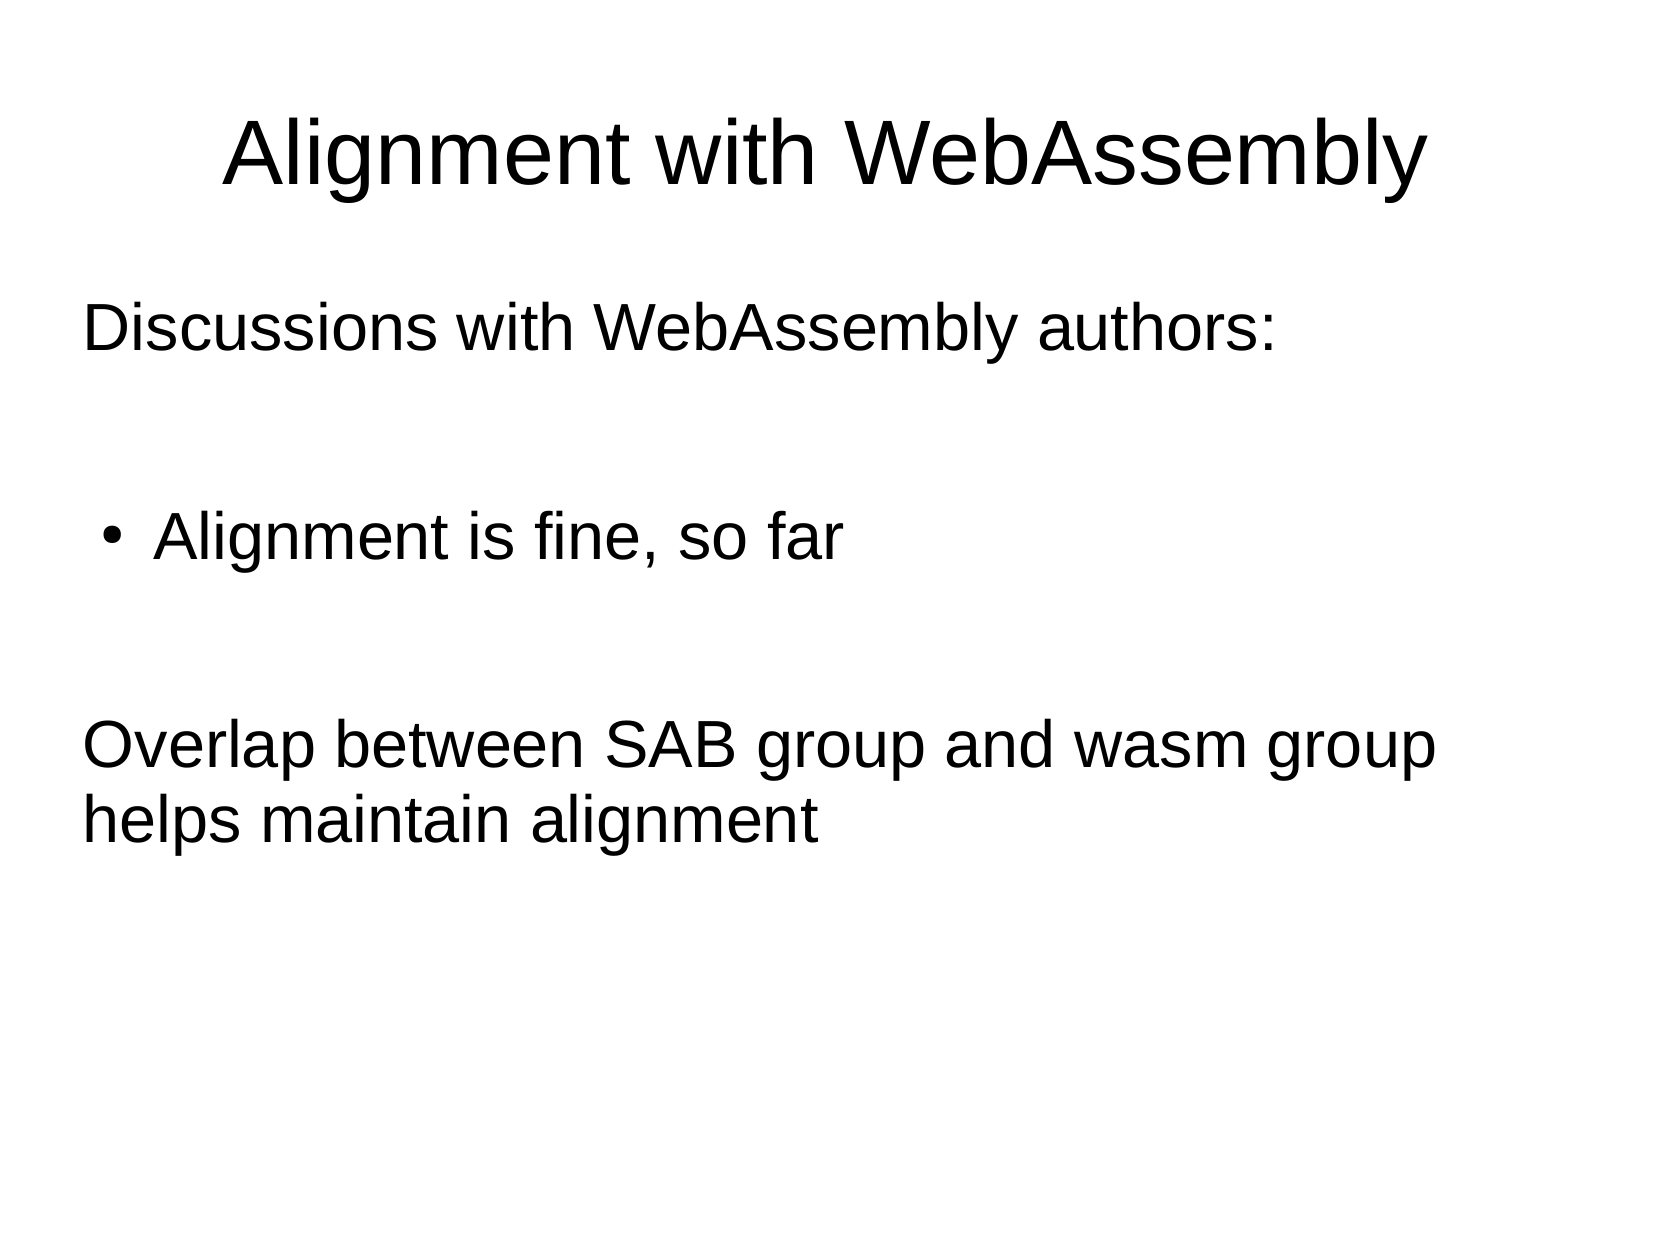

# Alignment with WebAssembly
Discussions with WebAssembly authors:
Alignment is fine, so far
Overlap between SAB group and wasm group helps maintain alignment